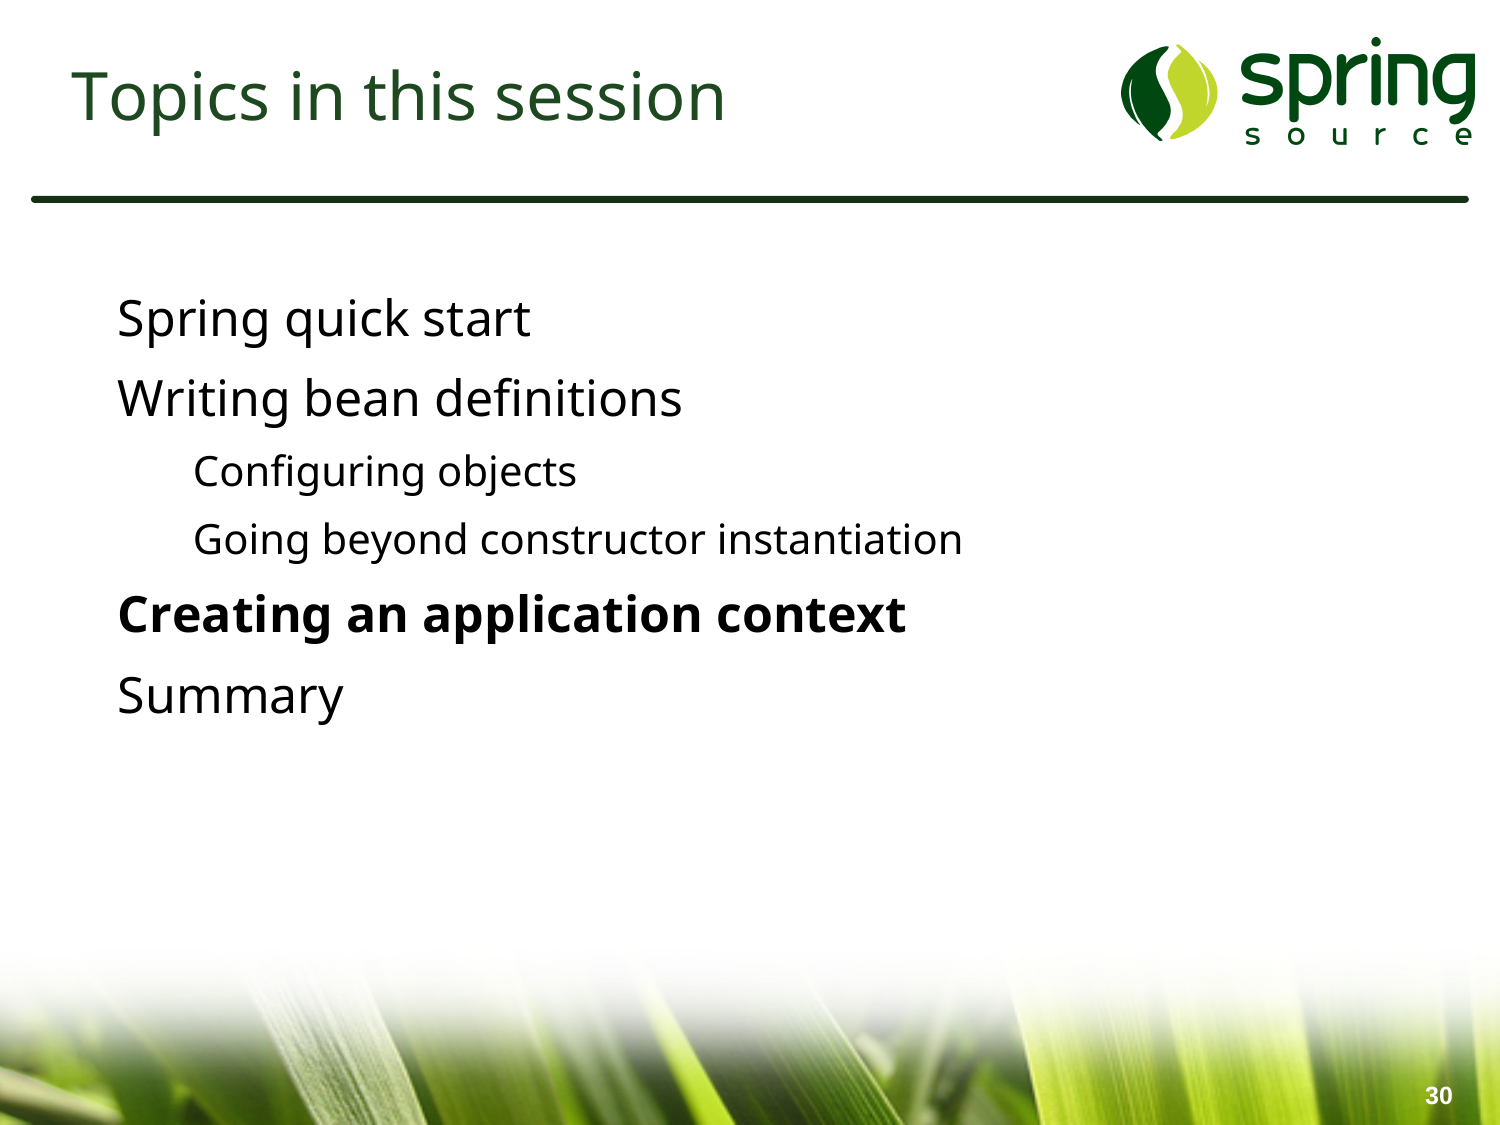

# Topics in this session
Spring quick start
Writing bean definitions
Configuring objects
Going beyond constructor instantiation
Creating an application context
Summary